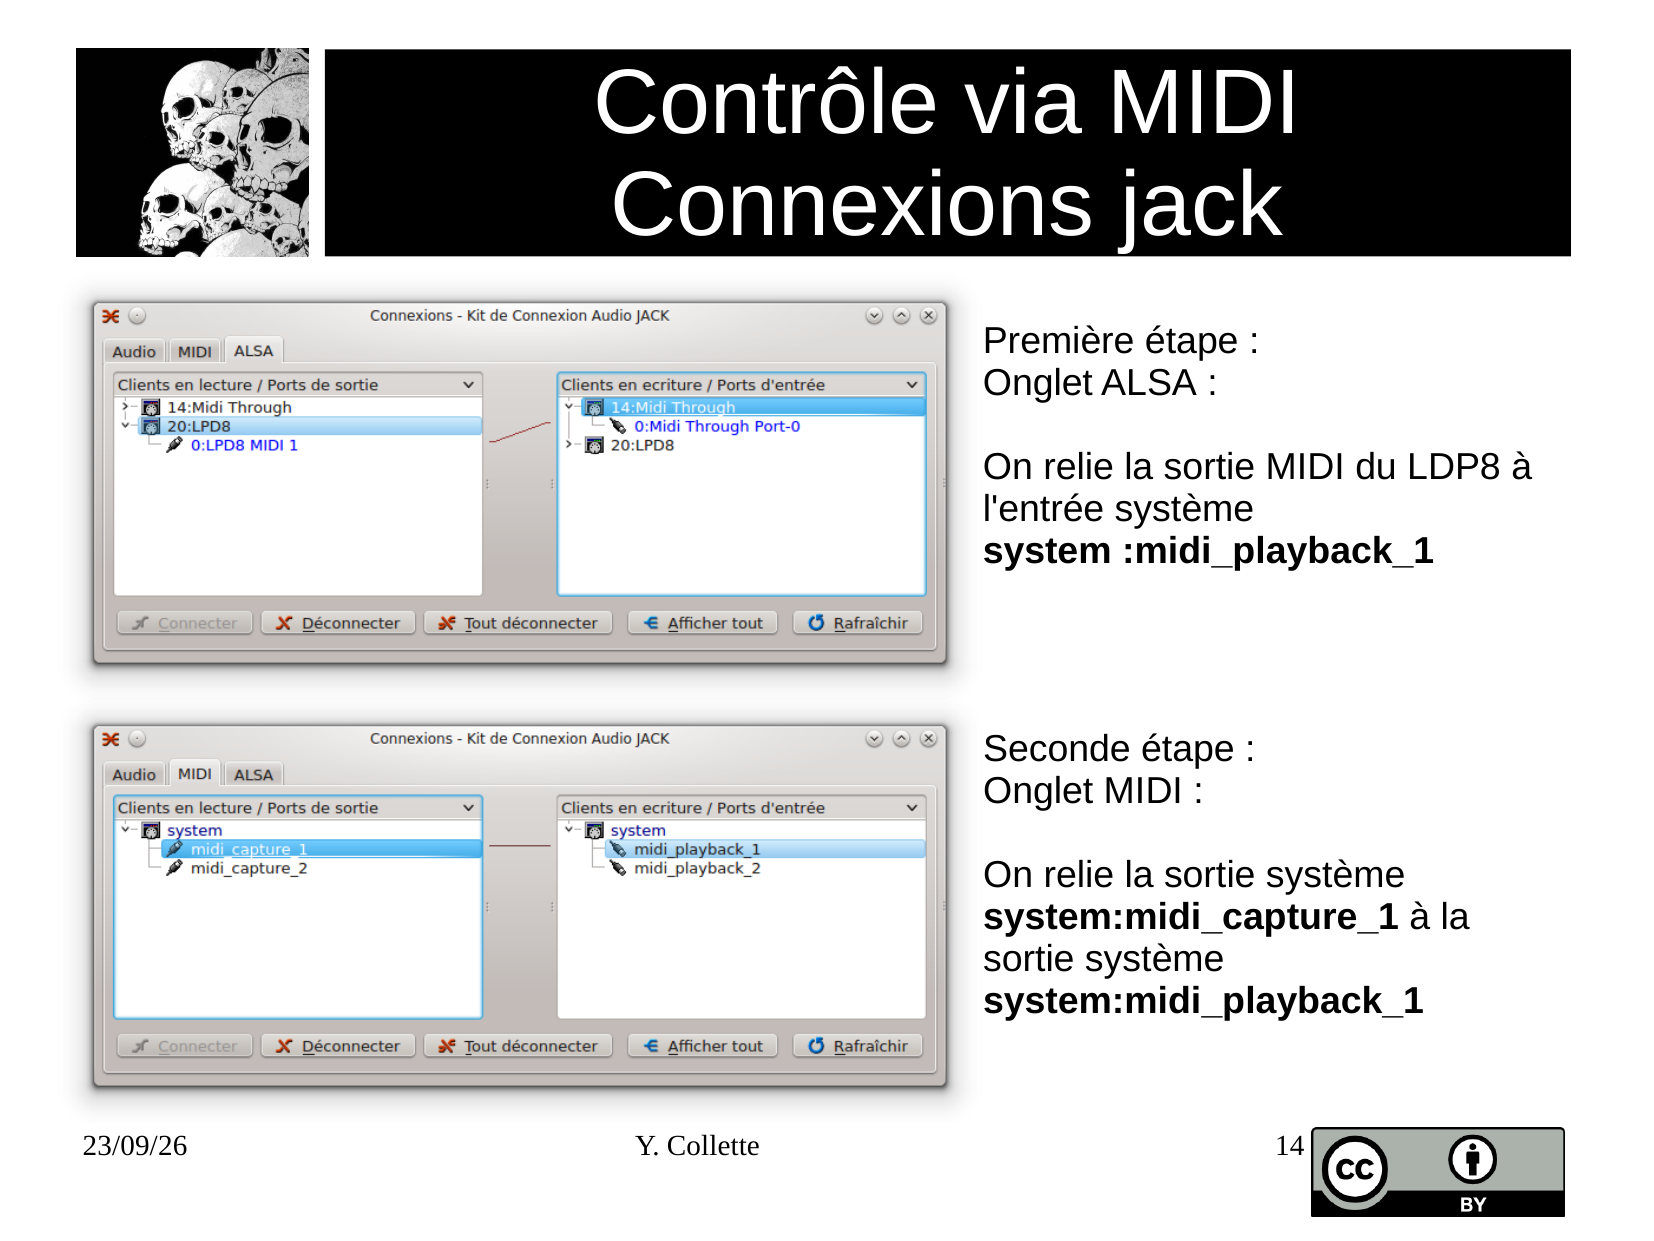

# Contrôle via MIDI Connexions jack
Première étape :
Onglet ALSA :
On relie la sortie MIDI du LDP8 à l'entrée système system :midi_playback_1
Seconde étape :
Onglet MIDI :
On relie la sortie système system:midi_capture_1 à la sortie système system:midi_playback_1
Y. Collette
14